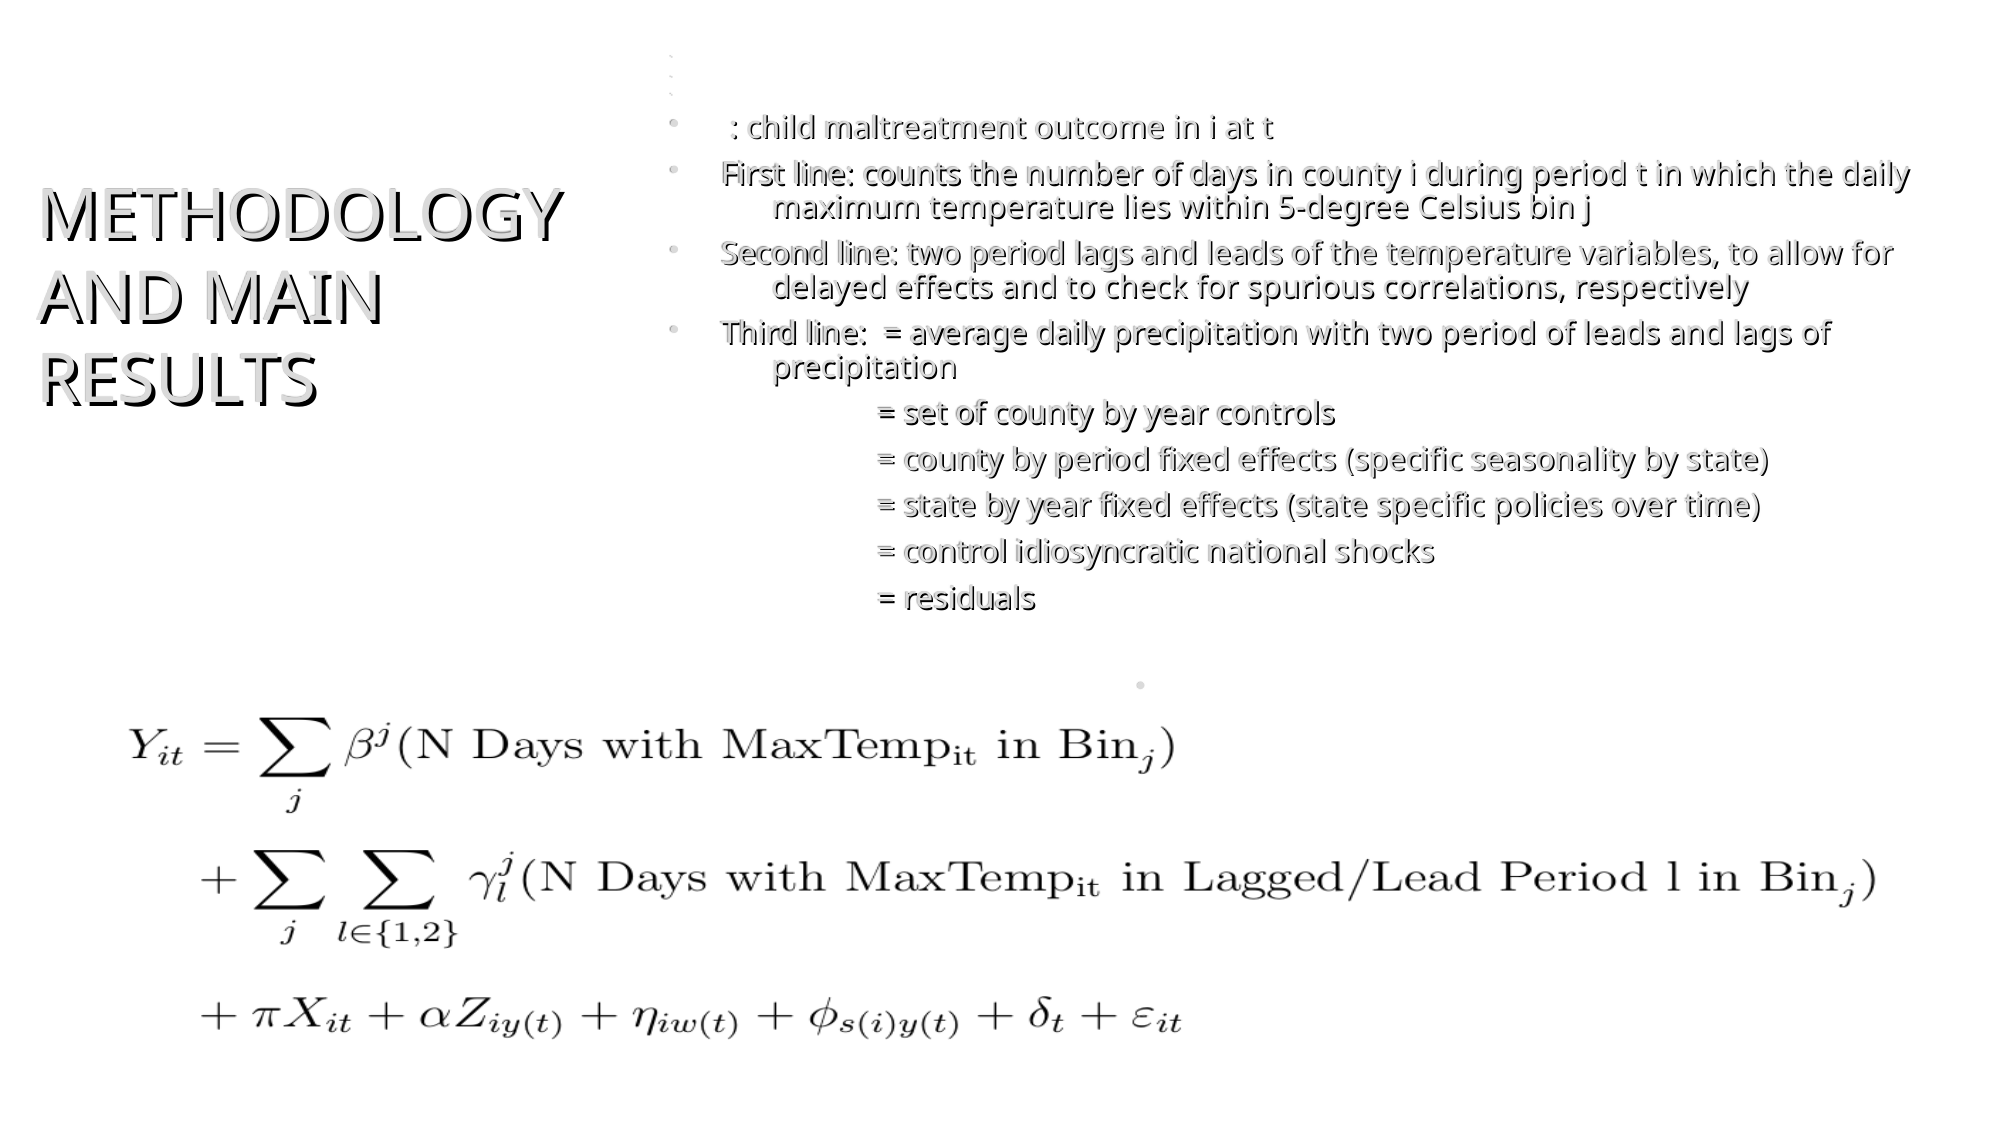

: child maltreatment outcome in i at t
First line: counts the number of days in county i during period t in which the daily maximum temperature lies within 5-degree Celsius bin j
Second line: two period lags and leads of the temperature variables, to allow for delayed effects and to check for spurious correlations, respectively
Third line: = average daily precipitation with two period of leads and lags of precipitation
 = set of county by year controls
 = county by period fixed effects (specific seasonality by state)
 = state by year fixed effects (state specific policies over time)
 = control idiosyncratic national shocks
 = residuals
# METHODOLOGY AND MAIN RESULTS